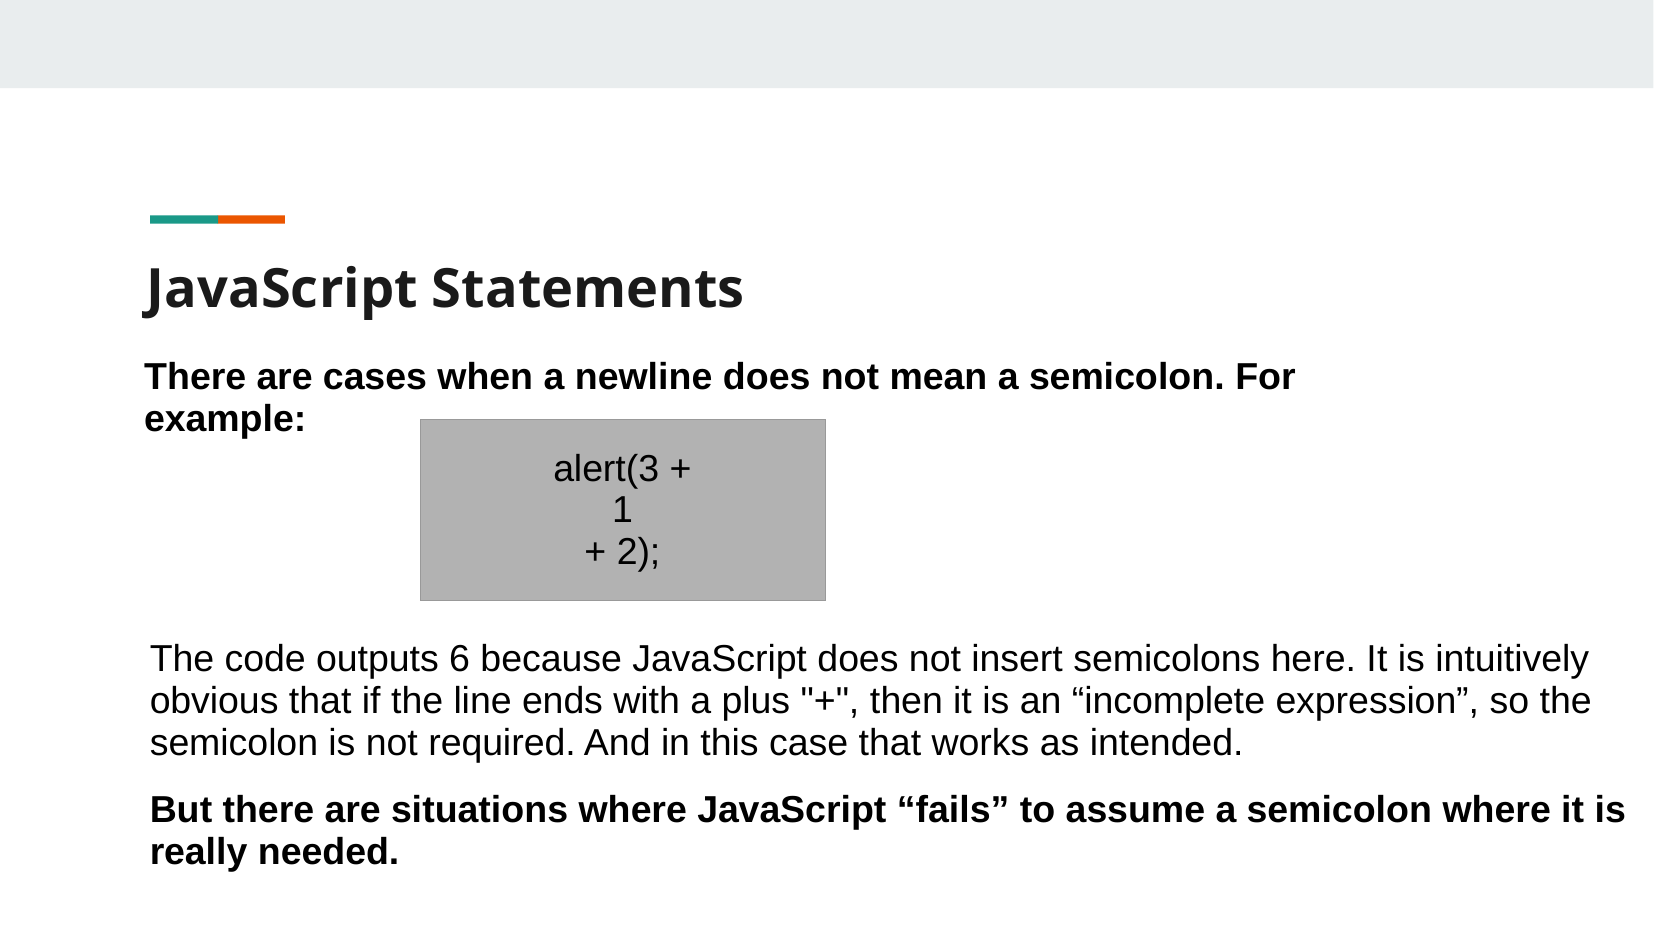

# JavaScript Statements
There are cases when a newline does not mean a semicolon. For example:
alert(3 +
1
+ 2);
The code outputs 6 because JavaScript does not insert semicolons here. It is intuitively obvious that if the line ends with a plus "+", then it is an “incomplete expression”, so the semicolon is not required. And in this case that works as intended.
But there are situations where JavaScript “fails” to assume a semicolon where it is really needed.